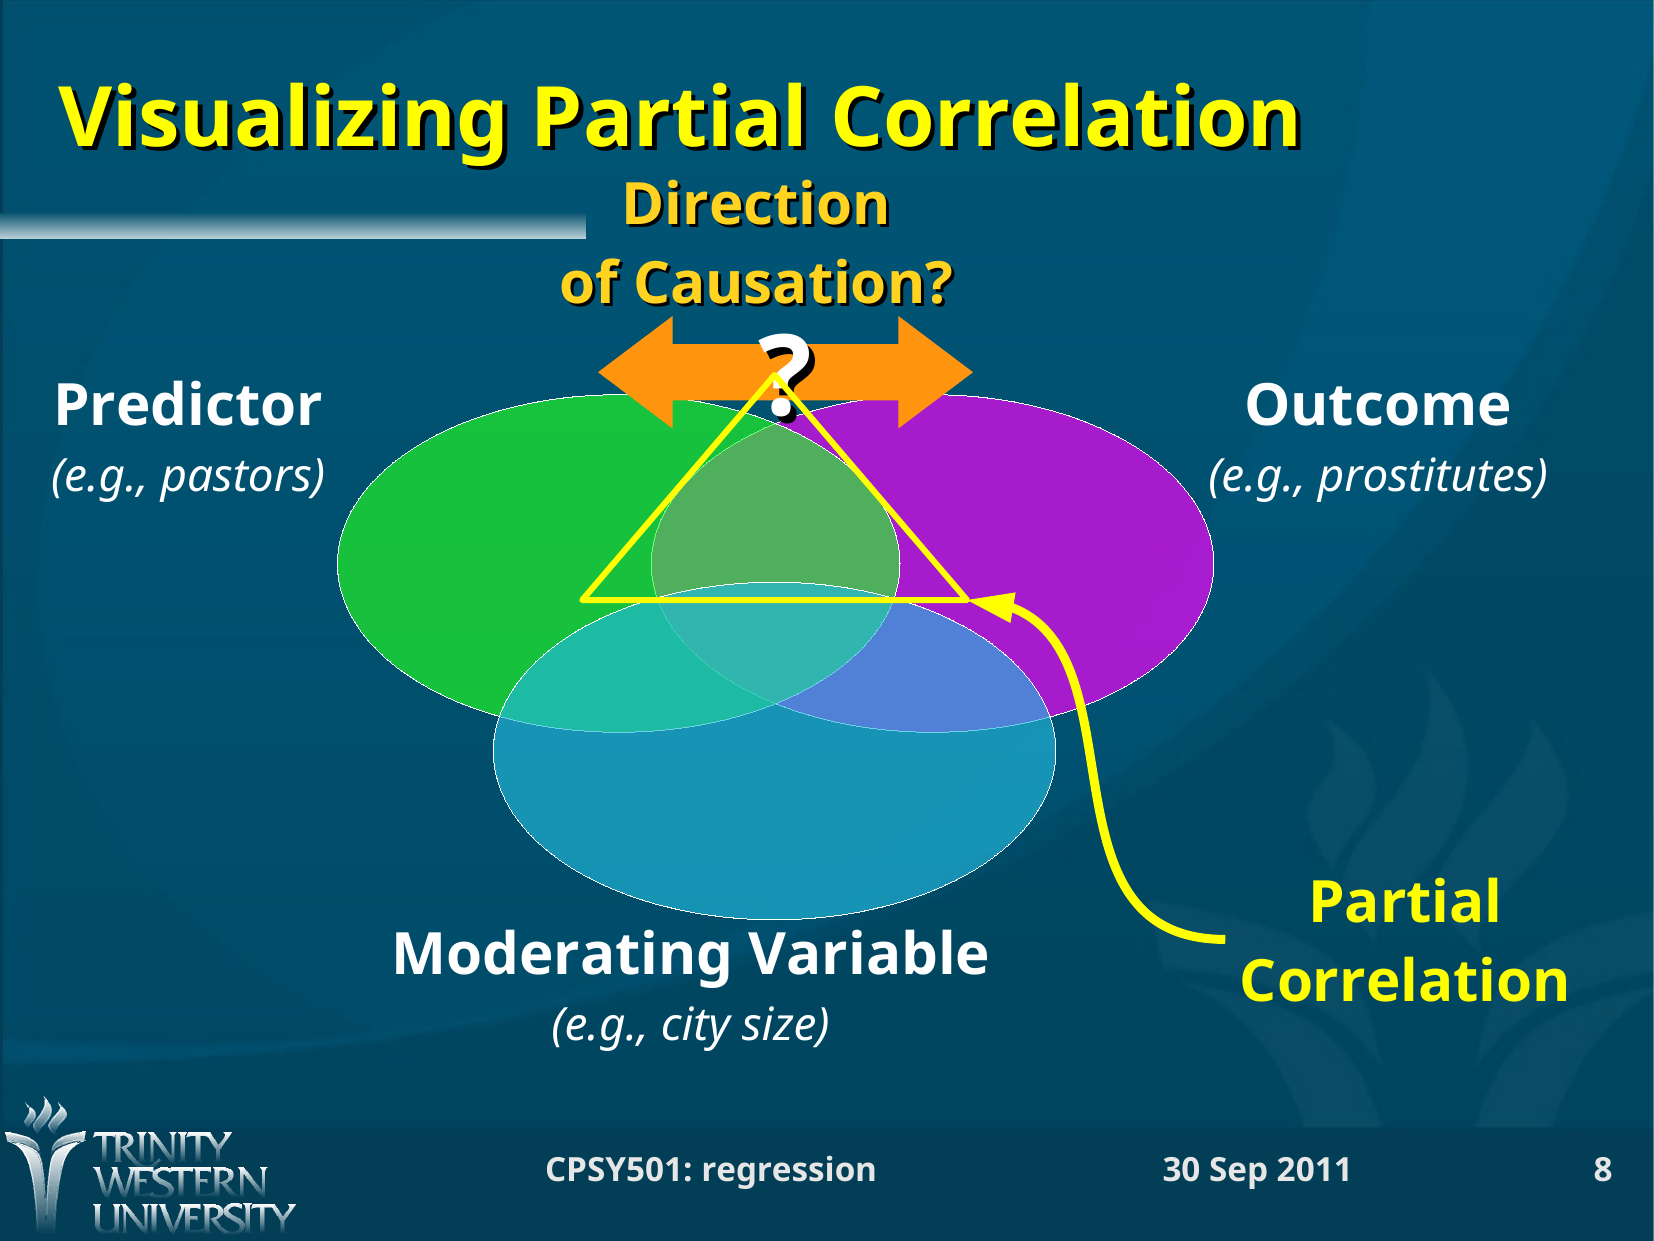

# Visualizing Partial Correlation
Direction
of Causation?
?
Predictor
(e.g., pastors)
Outcome
(e.g., prostitutes)
Partial
Correlation
Moderating Variable
(e.g., city size)
CPSY501: regression
30 Sep 2011
8